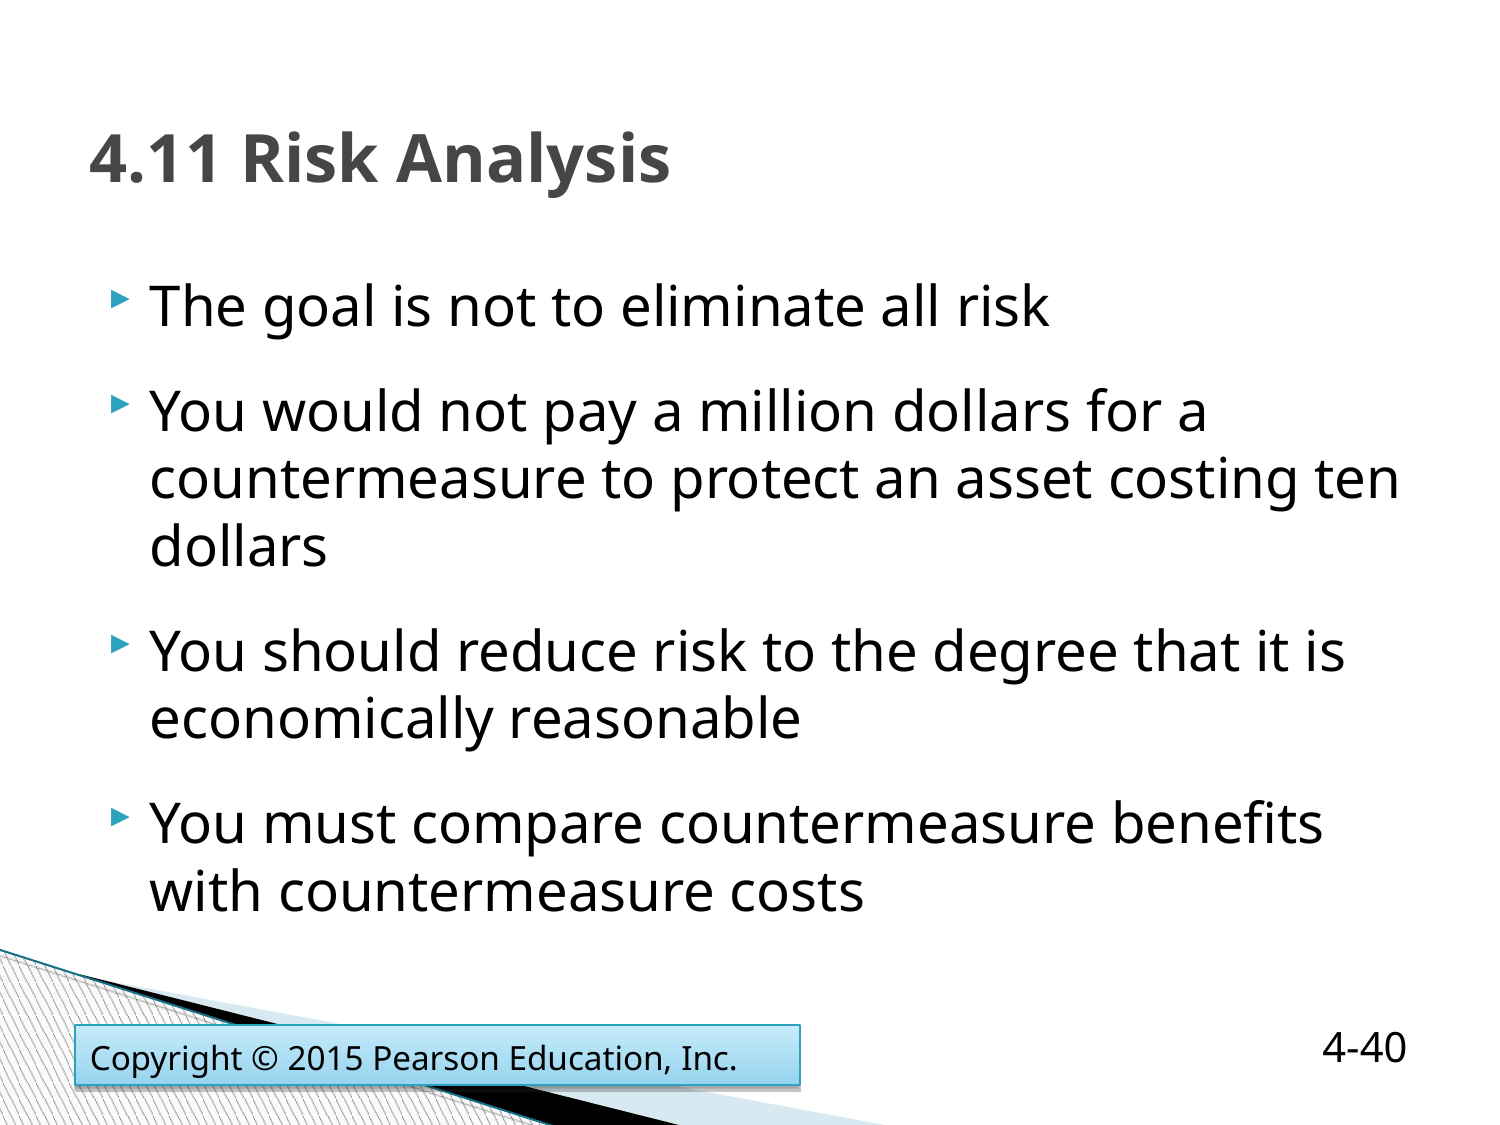

4.11 Risk Analysis
# The goal is not to eliminate all risk
You would not pay a million dollars for a countermeasure to protect an asset costing ten dollars
You should reduce risk to the degree that it is economically reasonable
You must compare countermeasure benefits with countermeasure costs
Copyright © 2015 Pearson Education, Inc.